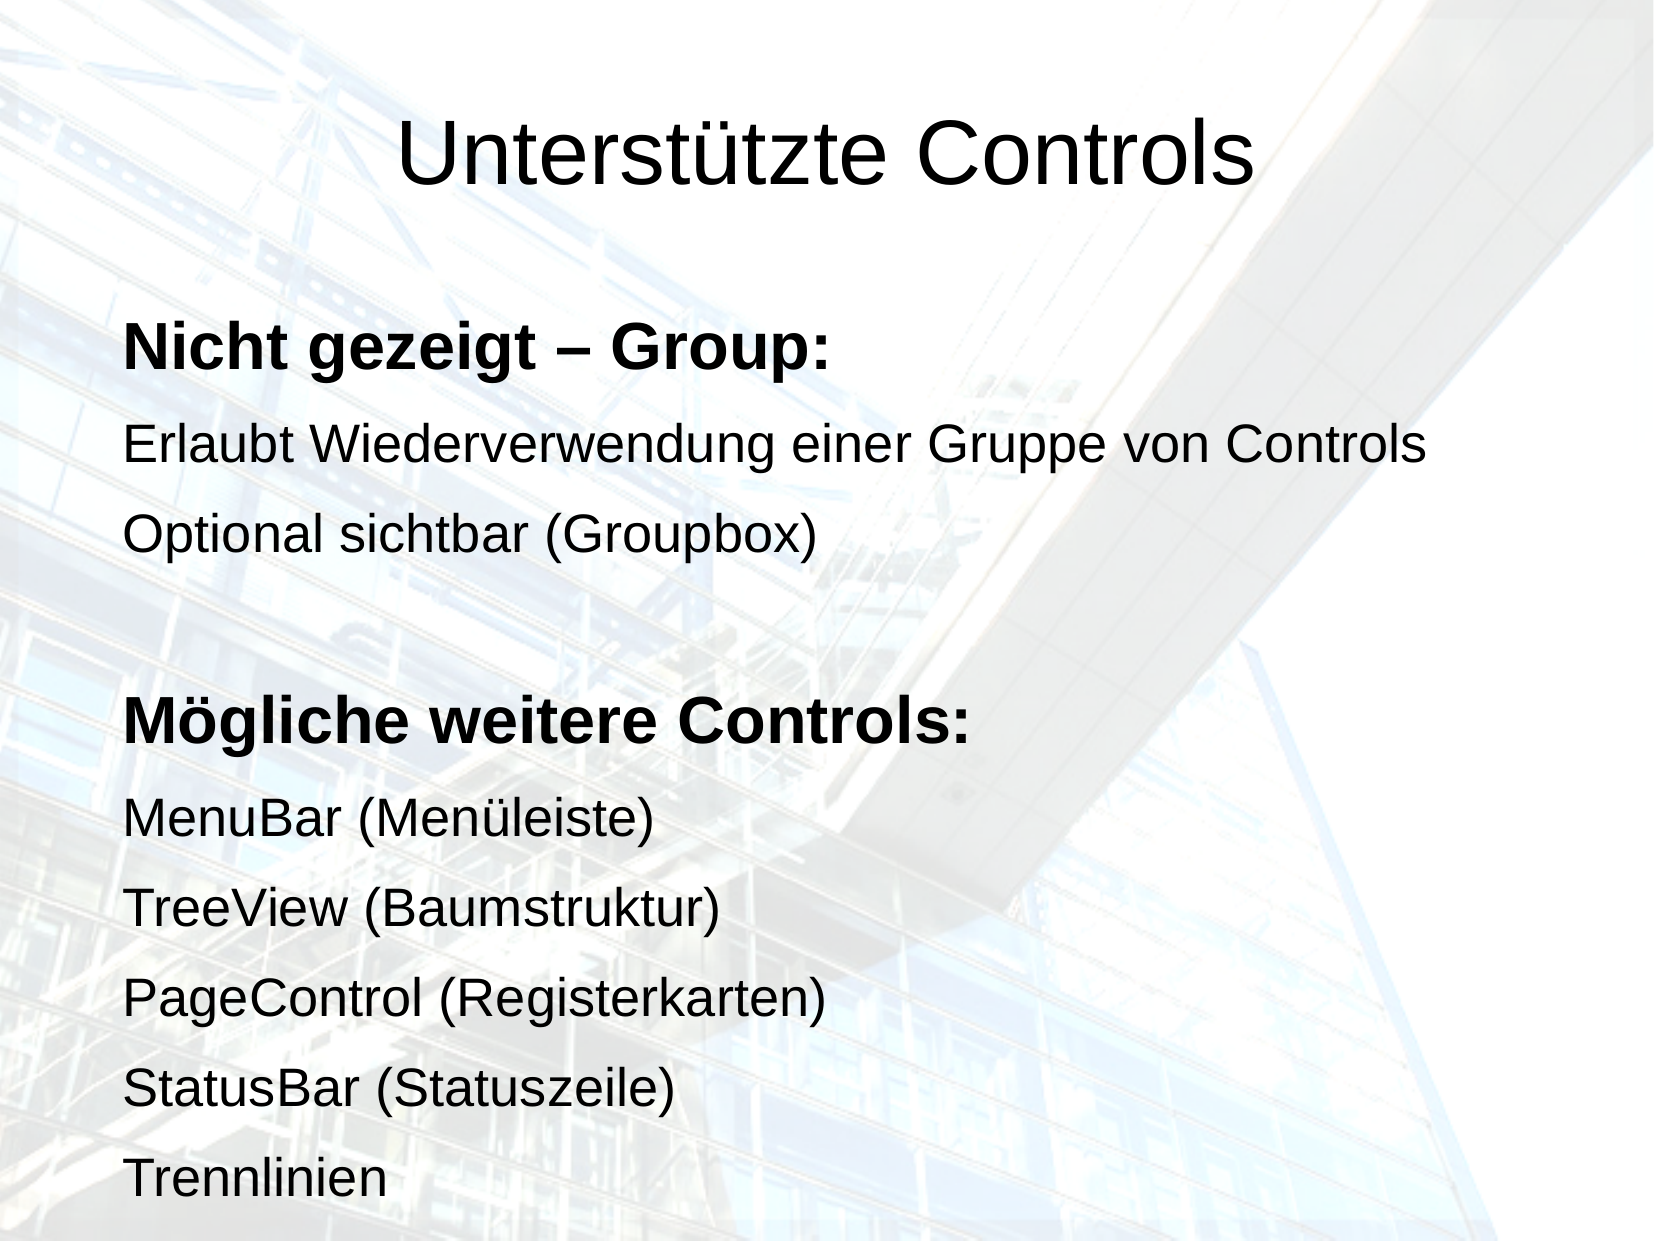

# Unterstützte Controls
Nicht gezeigt – Group:
Erlaubt Wiederverwendung einer Gruppe von Controls
Optional sichtbar (Groupbox)
Mögliche weitere Controls:
MenuBar (Menüleiste)
TreeView (Baumstruktur)
PageControl (Registerkarten)
StatusBar (Statuszeile)
Trennlinien